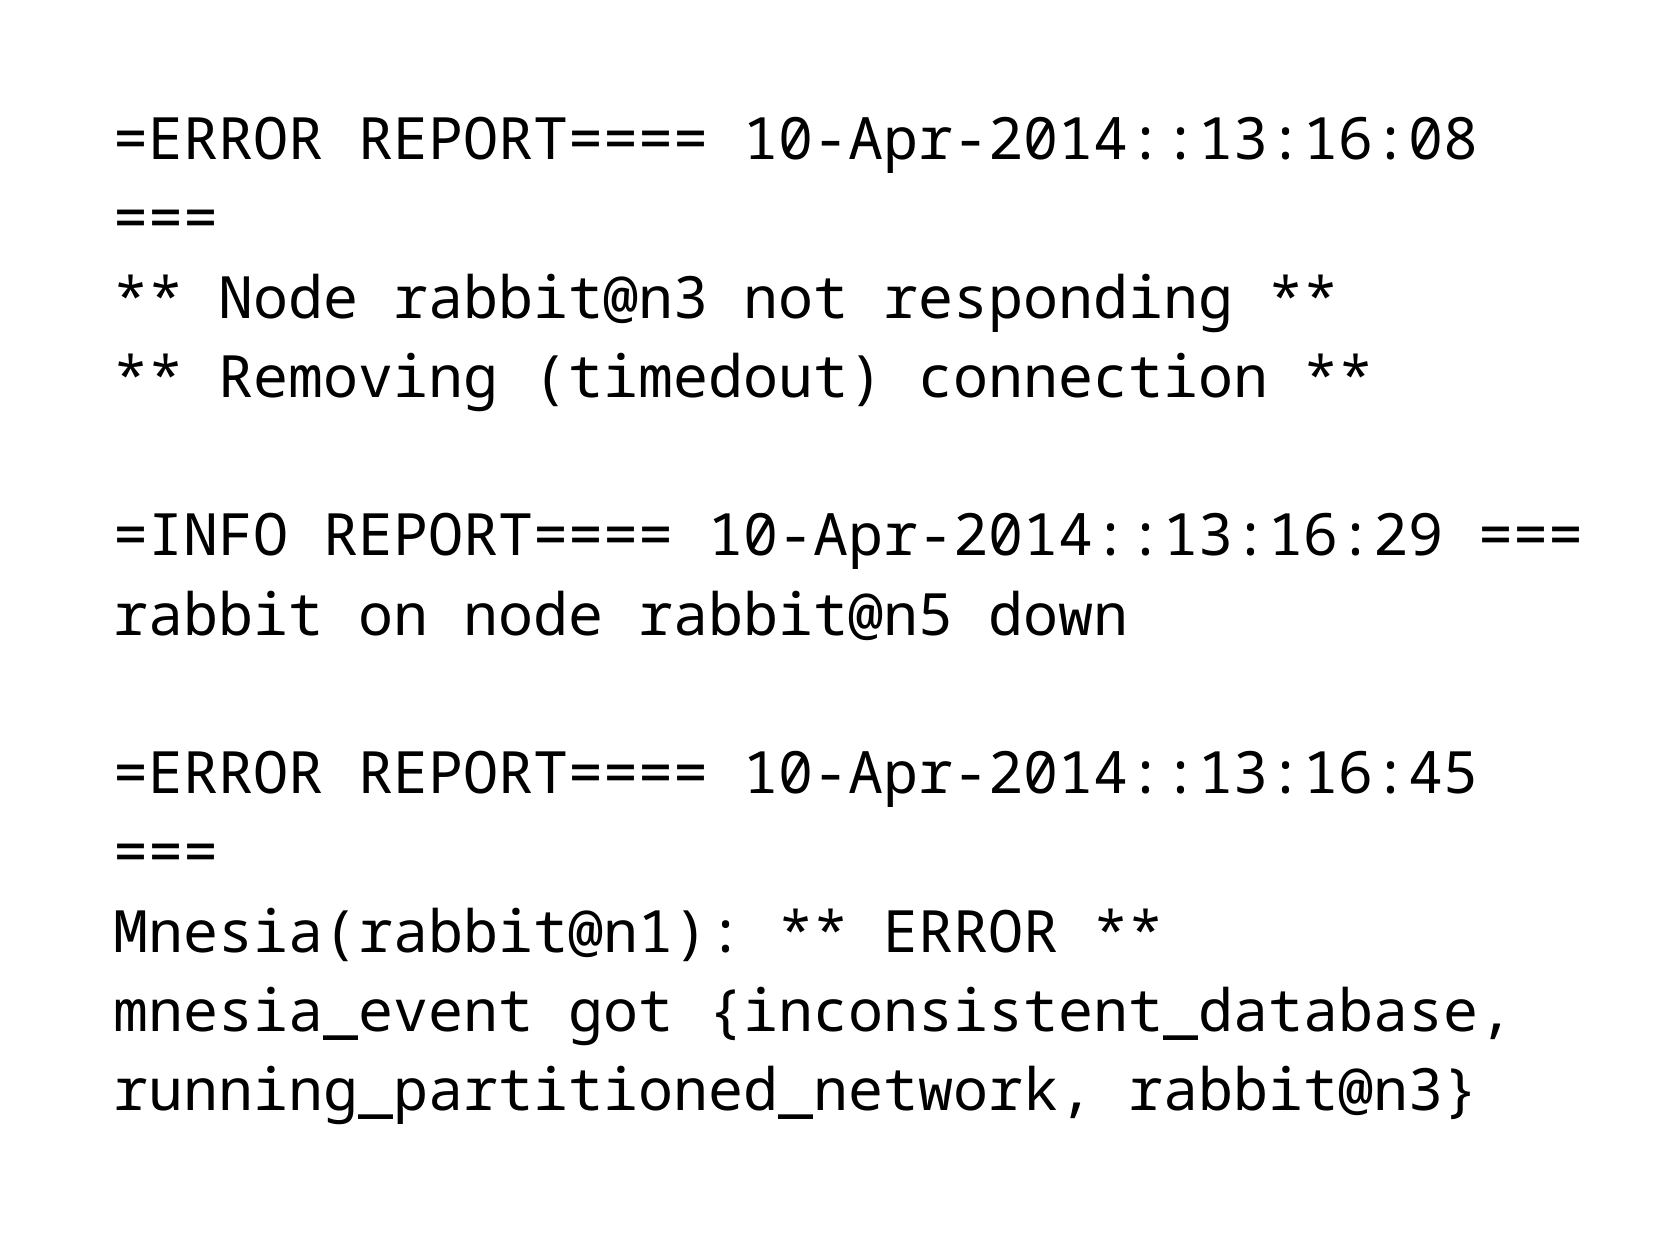

=ERROR REPORT==== 10-Apr-2014::13:16:08 ===
** Node rabbit@n3 not responding **
** Removing (timedout) connection **
=INFO REPORT==== 10-Apr-2014::13:16:29 ===
rabbit on node rabbit@n5 down
=ERROR REPORT==== 10-Apr-2014::13:16:45 ===
Mnesia(rabbit@n1): ** ERROR ** mnesia_event got {inconsistent_database, running_partitioned_network, rabbit@n3}